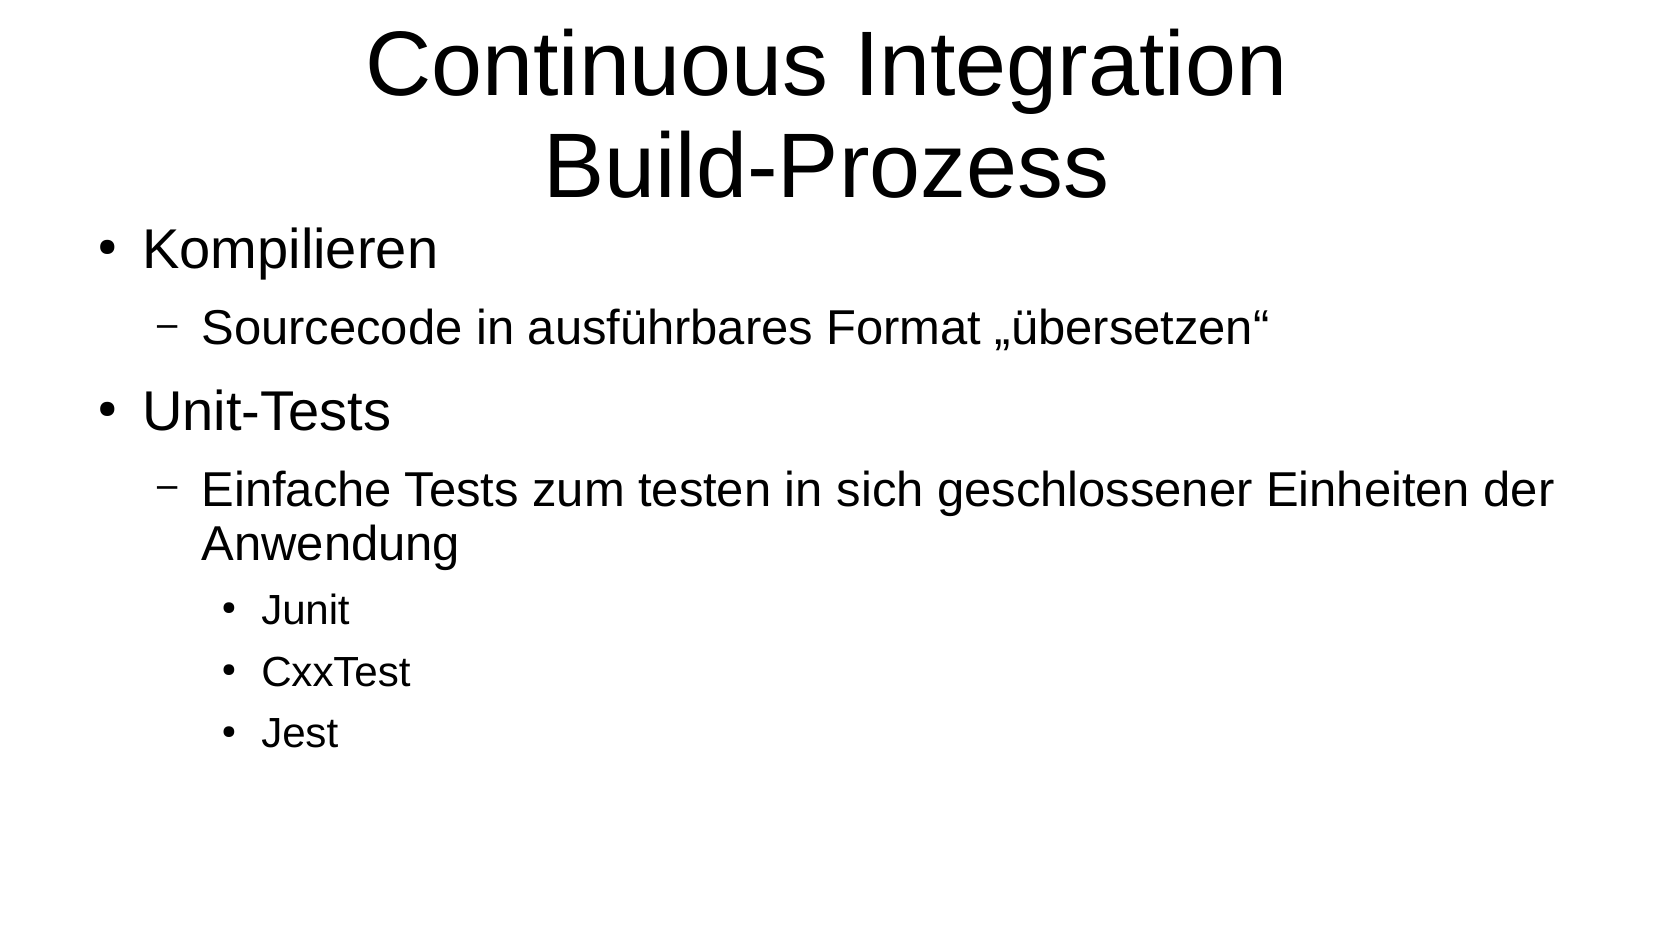

# Continuous Integration Build-Prozess
Kompilieren
Sourcecode in ausführbares Format „übersetzen“
Unit-Tests
Einfache Tests zum testen in sich geschlossener Einheiten der Anwendung
Junit
CxxTest
Jest